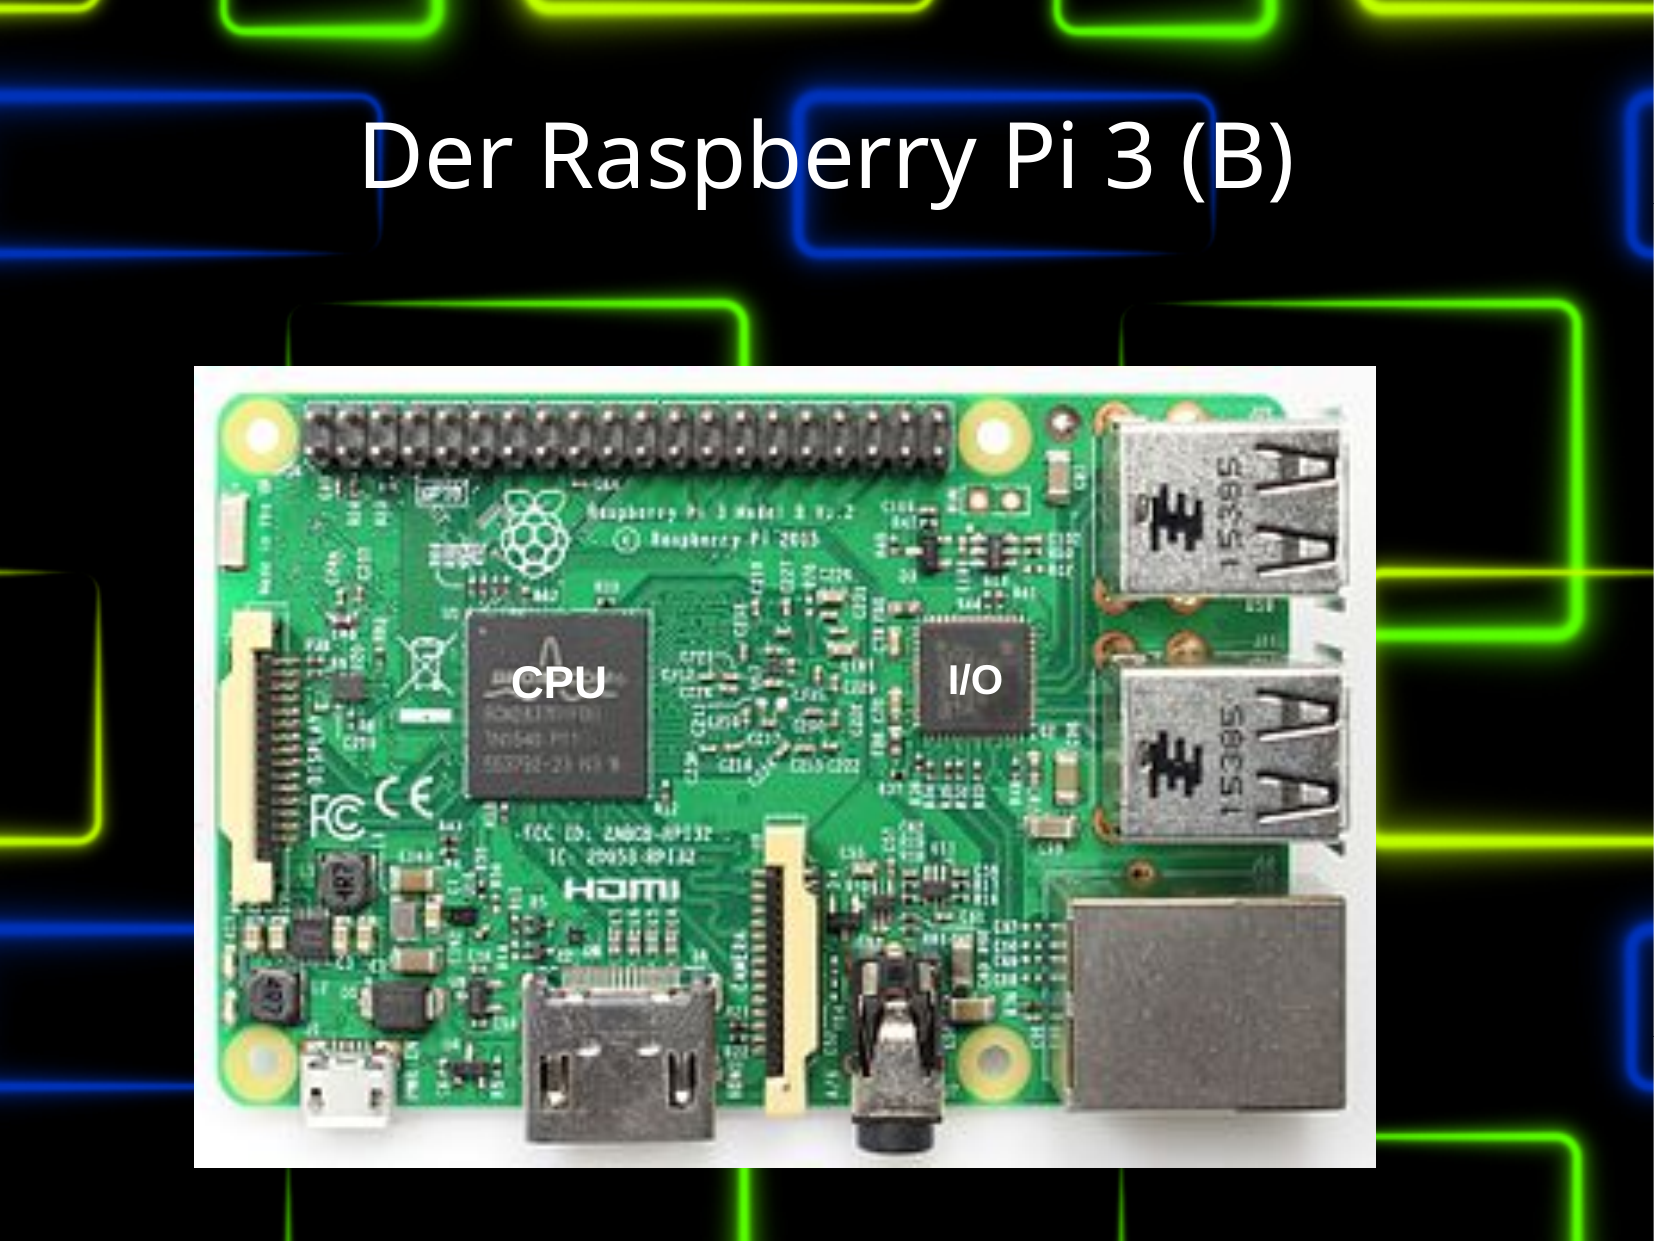

# Der Raspberry Pi 3 (B)
CPU
I/O